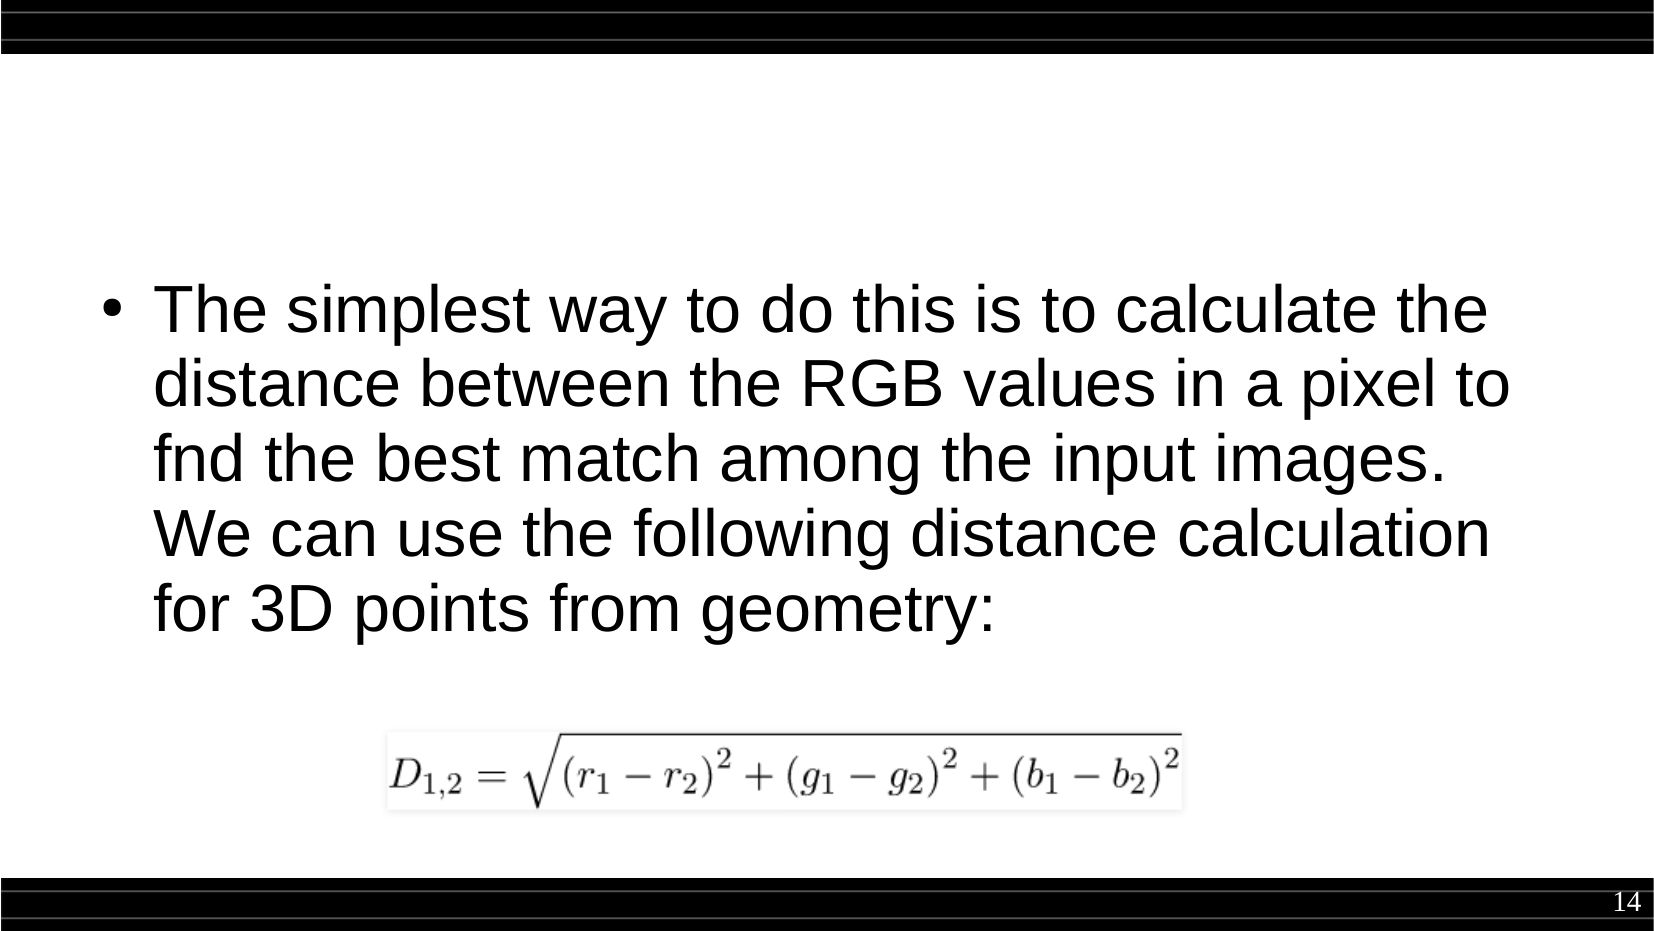

#
The simplest way to do this is to calculate the distance between the RGB values in a pixel to fnd the best match among the input images. We can use the following distance calculation for 3D points from geometry: